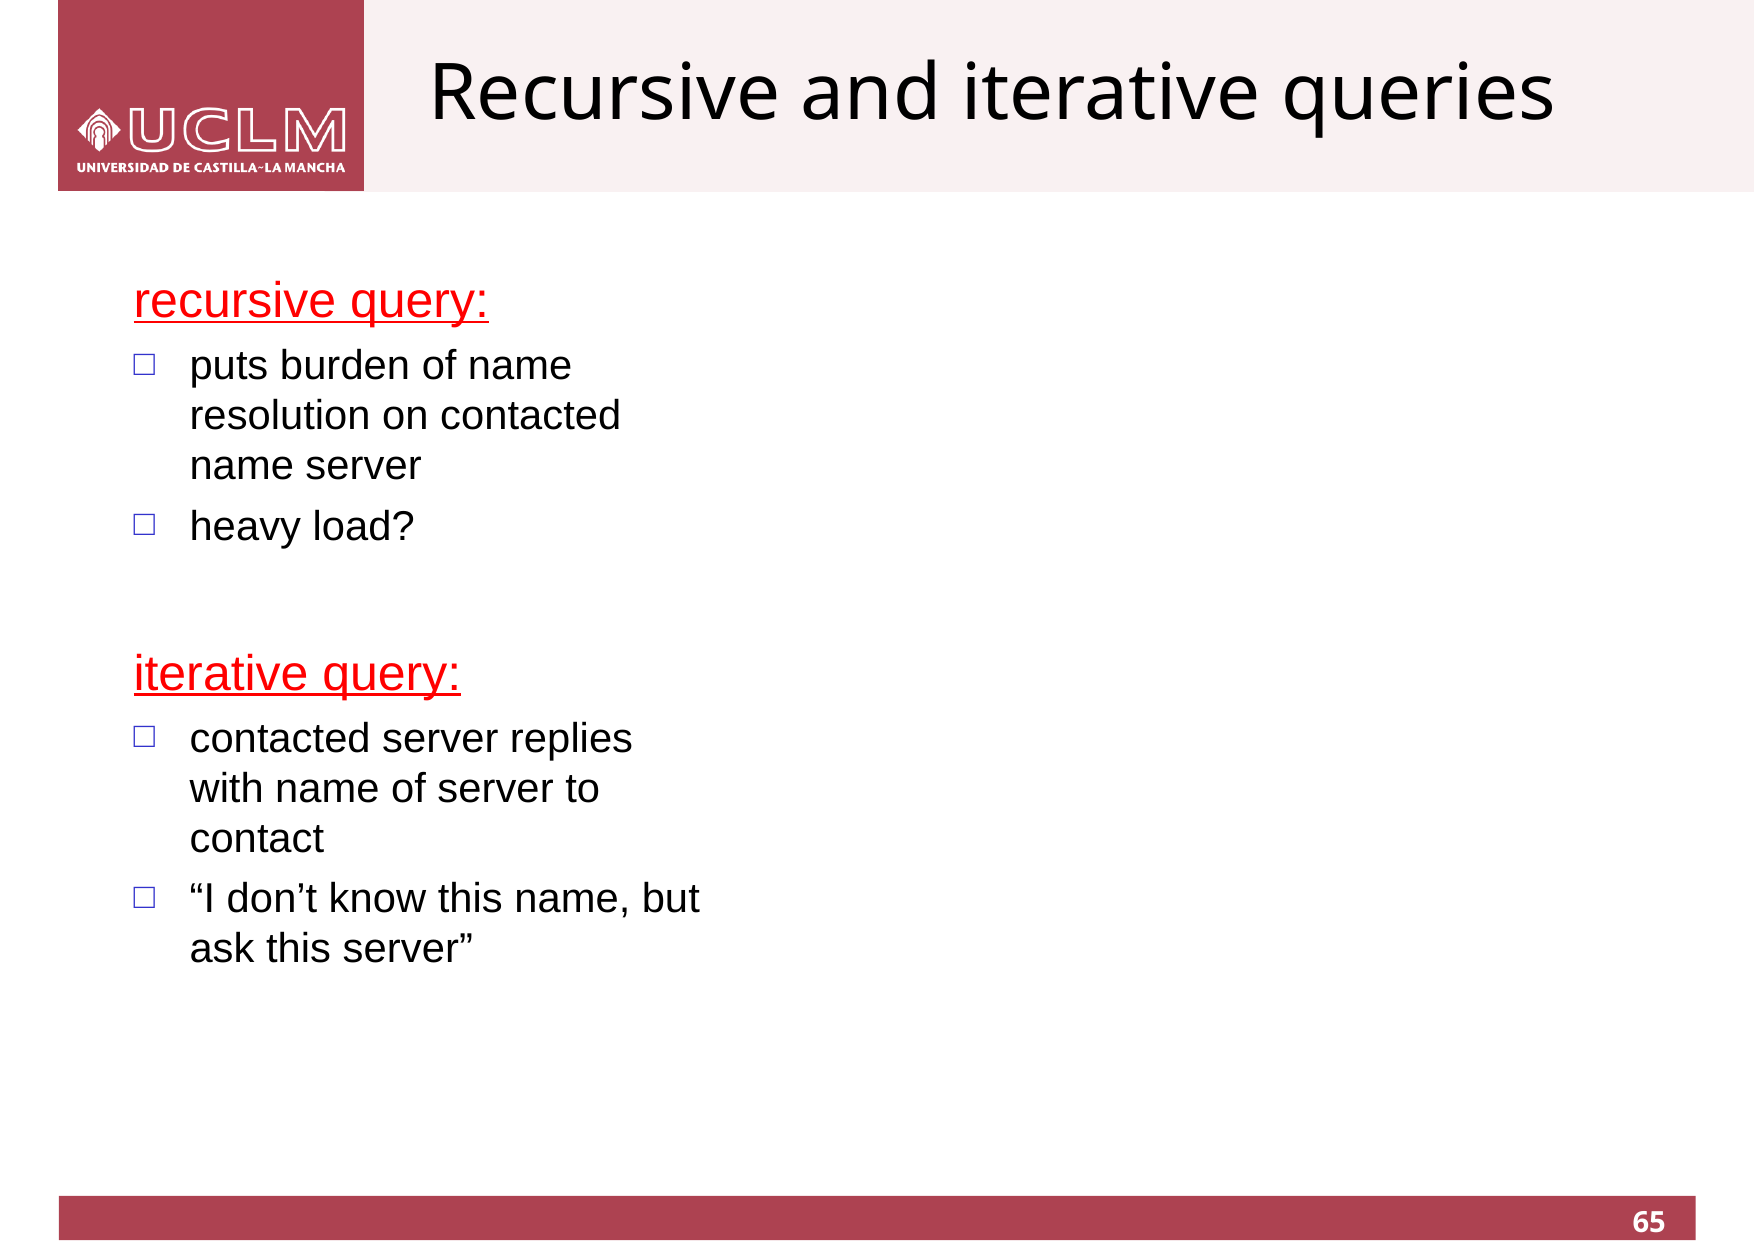

# Recursive and iterative queries
recursive query:
puts burden of name resolution on contacted name server
heavy load?
iterative query:
contacted server replies with name of server to contact
“I don’t know this name, but ask this server”
65